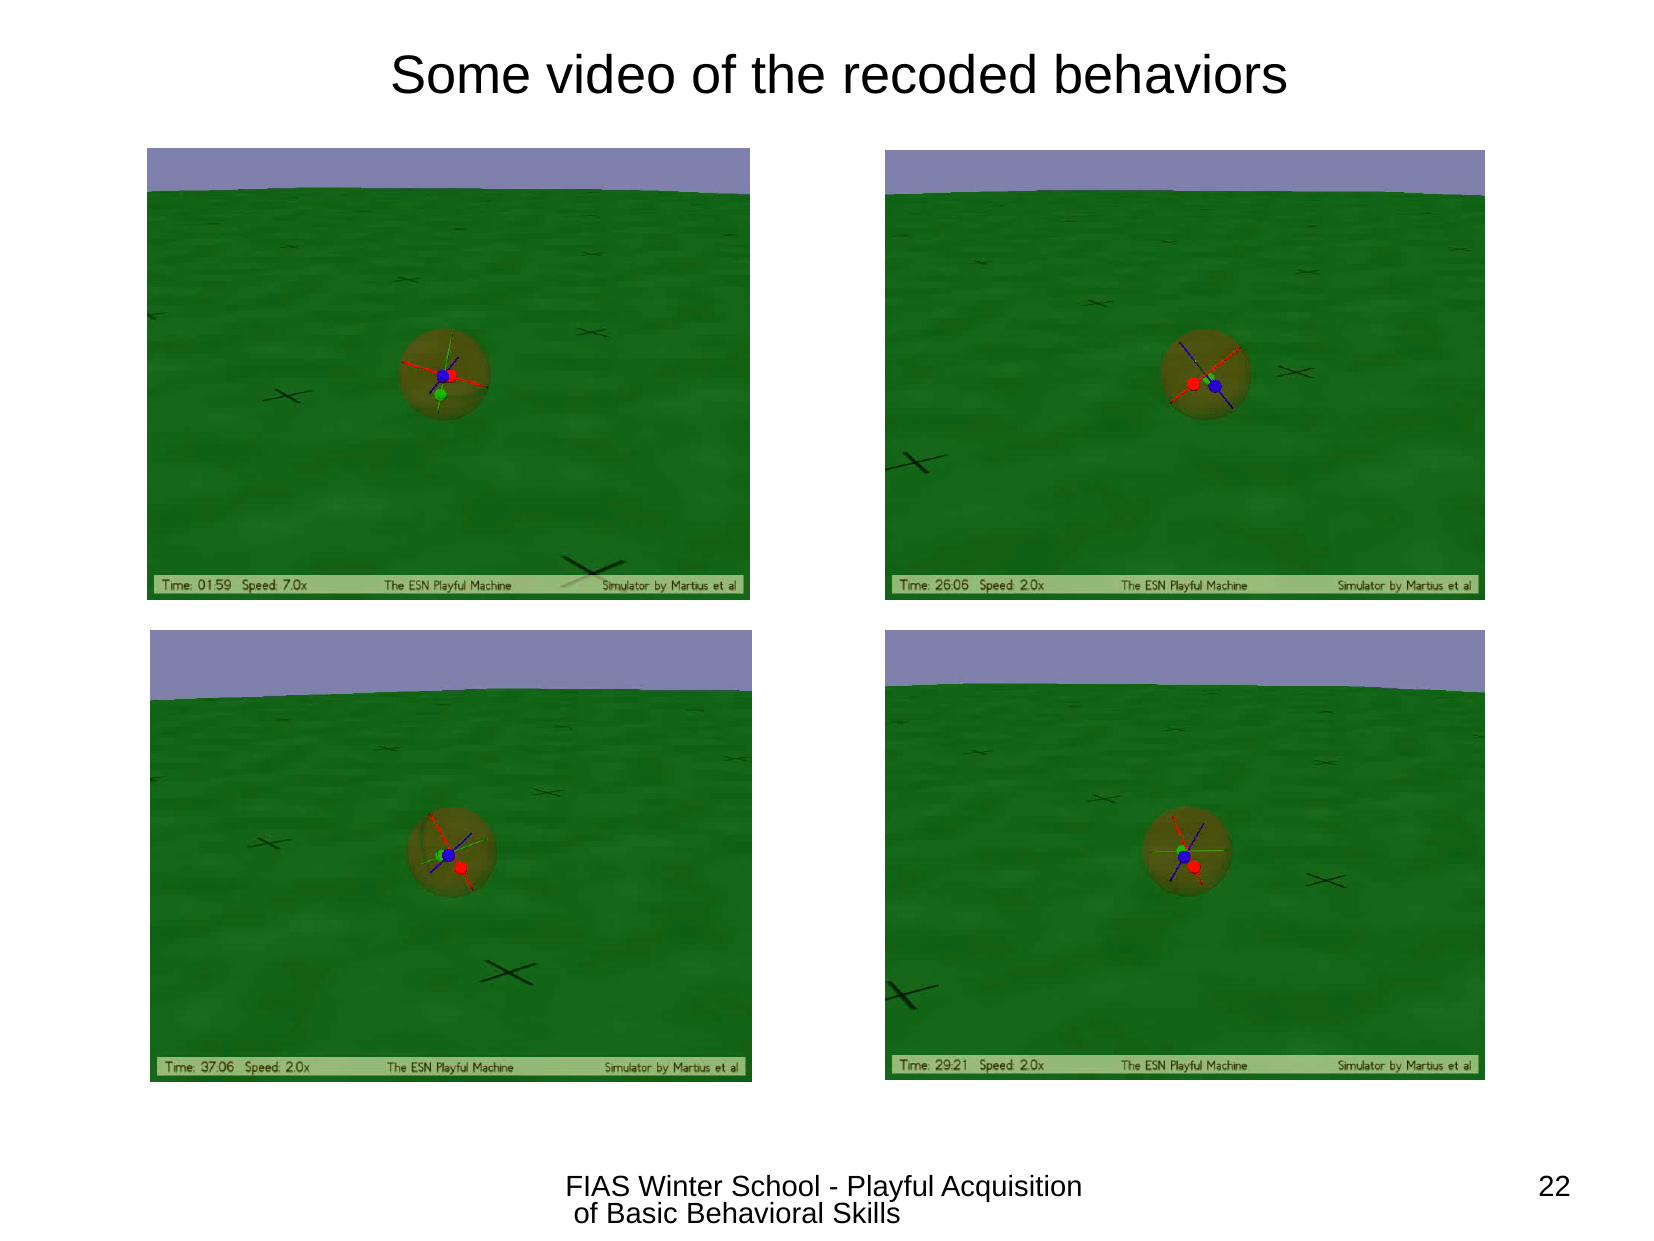

Some video of the recoded behaviors
FIAS Winter School - Playful Acquisition of Basic Behavioral Skills
22